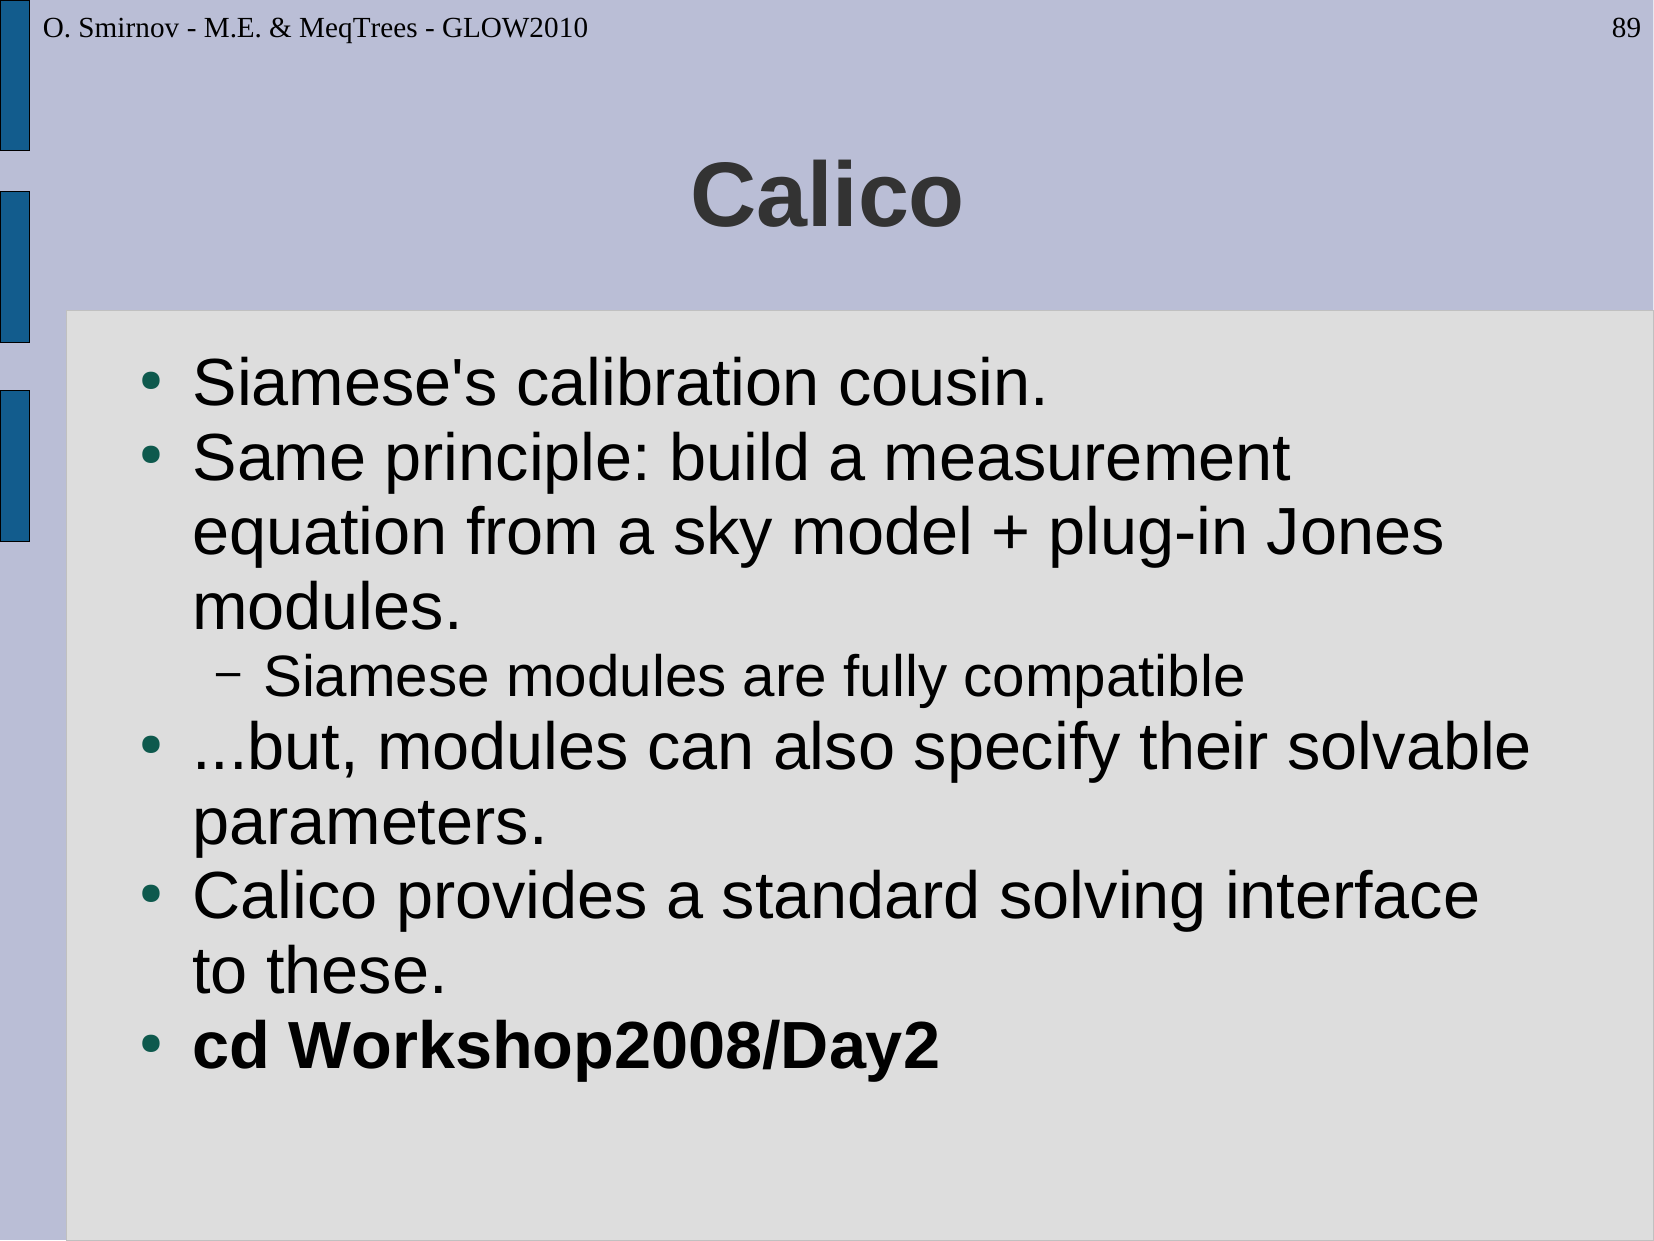

O. Smirnov - M.E. & MeqTrees - GLOW2010
89
# Calico
Siamese's calibration cousin.
Same principle: build a measurement equation from a sky model + plug-in Jones modules.
Siamese modules are fully compatible
...but, modules can also specify their solvable parameters.
Calico provides a standard solving interface to these.
cd Workshop2008/Day2